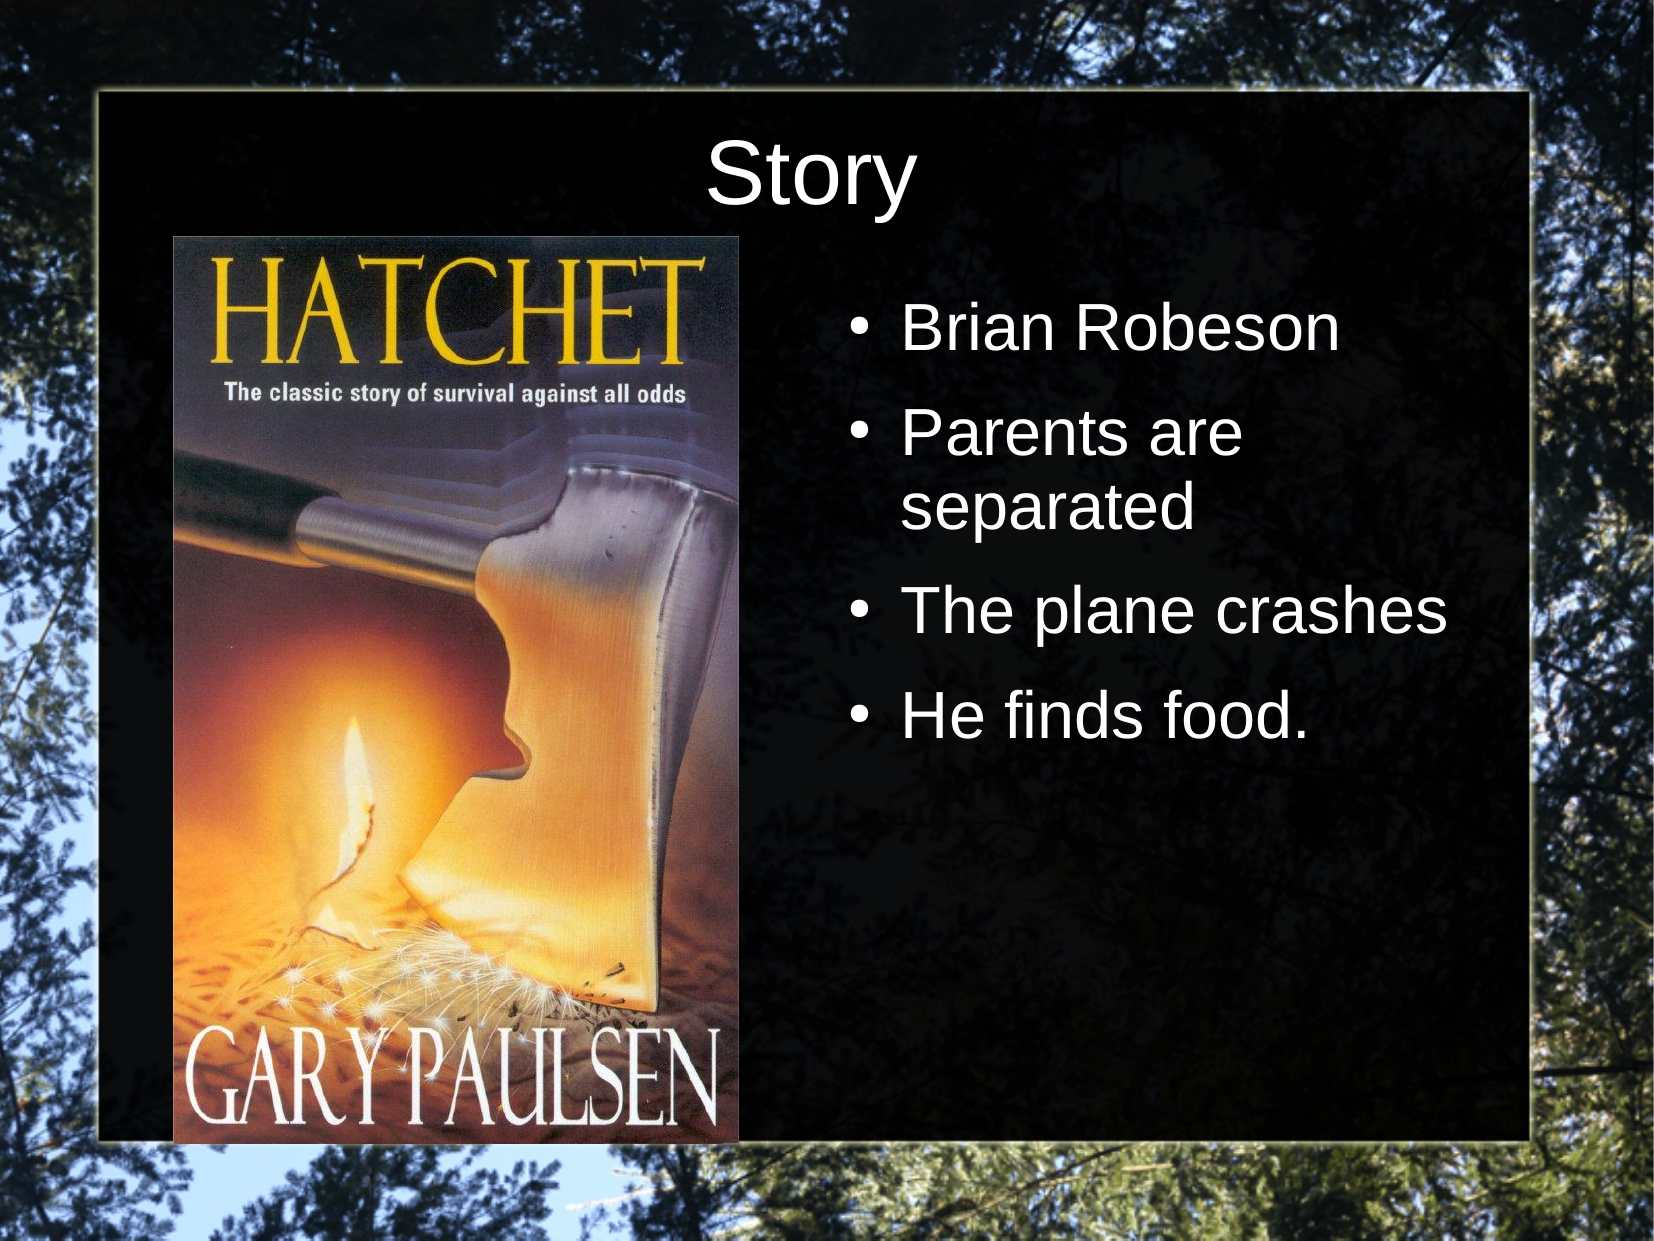

# Story
Brian Robeson
Parents are separated
The plane crashes
He finds food.